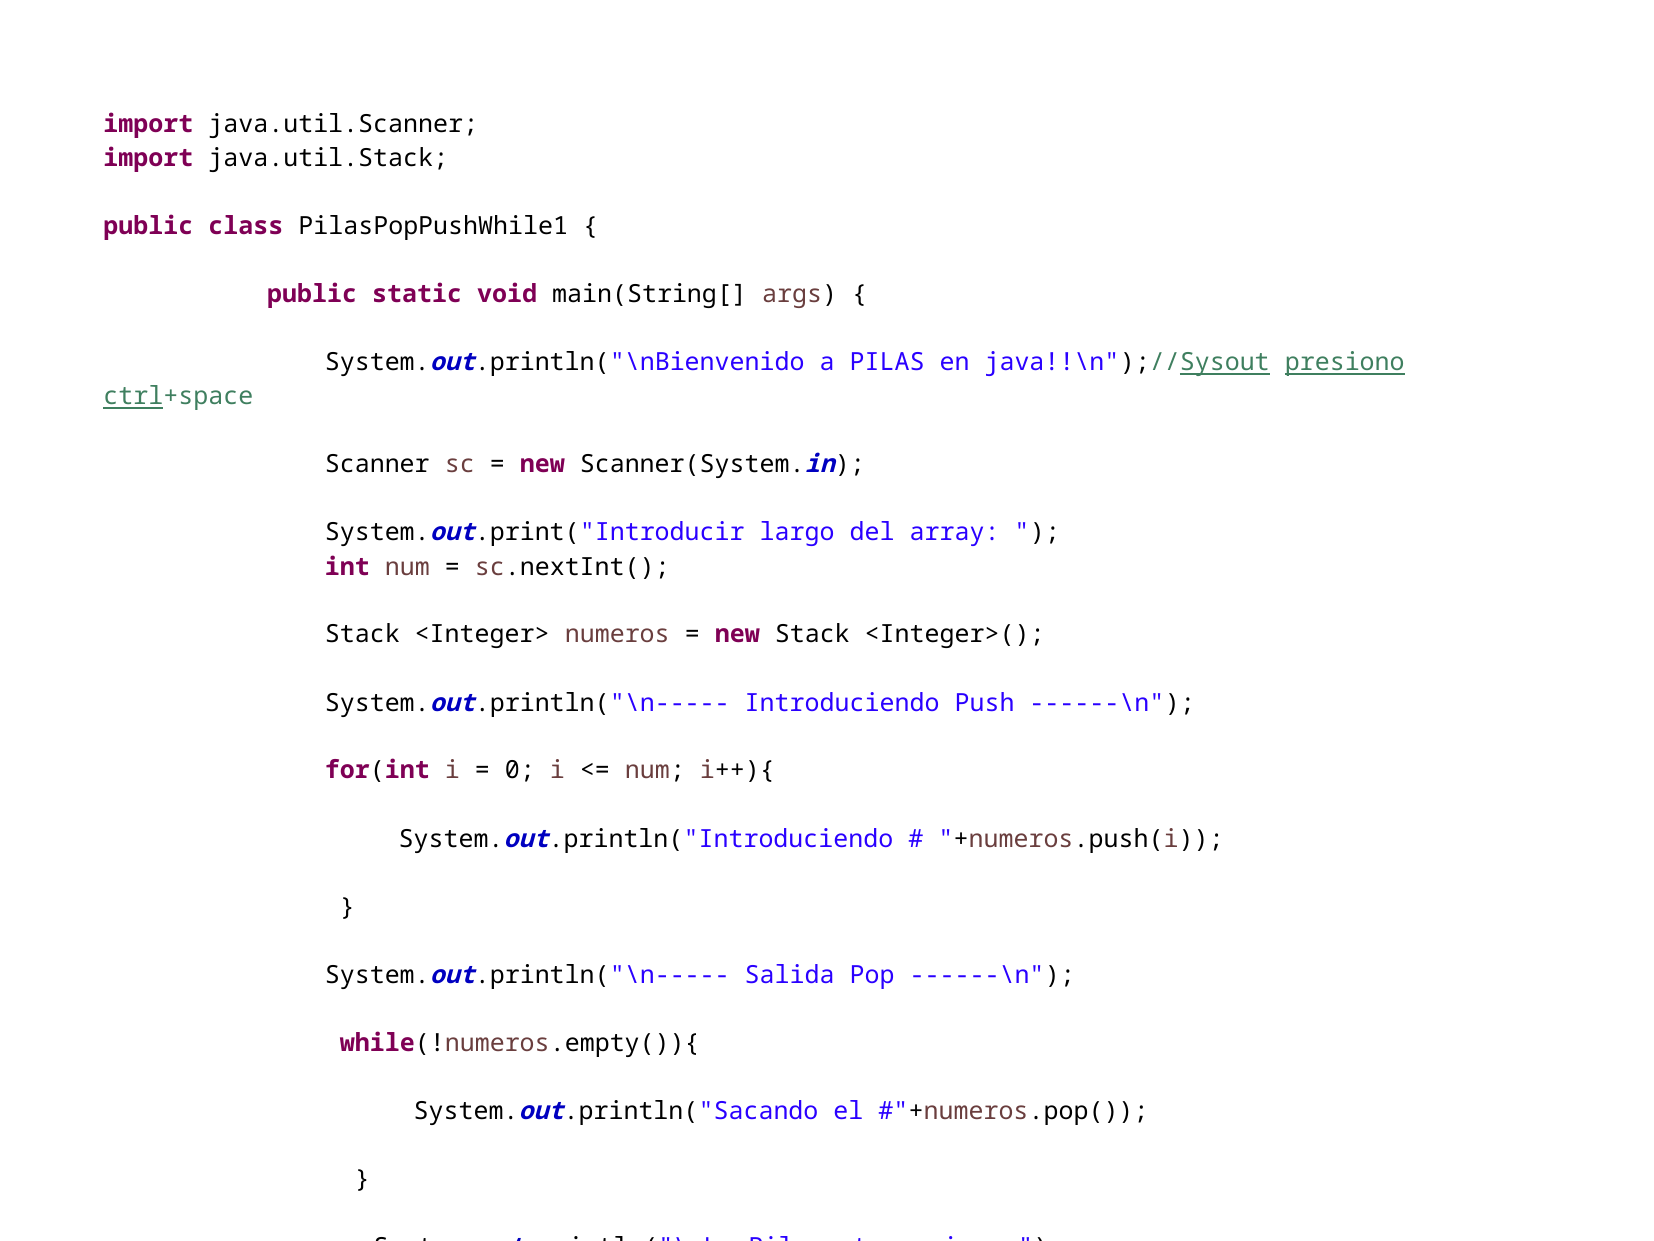

import java.util.Scanner;
import java.util.Stack;
public class PilasPopPushWhile1 {
	 public static void main(String[] args) {
 			System.out.println("\nBienvenido a PILAS en java!!\n");//Sysout presiono ctrl+space
			Scanner sc = new Scanner(System.in);
			System.out.print("Introducir largo del array: ");
			int num = sc.nextInt();
			Stack <Integer> numeros = new Stack <Integer>();
			System.out.println("\n----- Introduciendo Push ------\n");
			for(int i = 0; i <= num; i++){
				System.out.println("Introduciendo # "+numeros.push(i));
			 }
			System.out.println("\n----- Salida Pop ------\n");
 		 while(!numeros.empty()){
 	 			 System.out.println("Sacando el #"+numeros.pop());
 		 }
 System.out.println("\nLa Pila esta vacia...");
 }
}